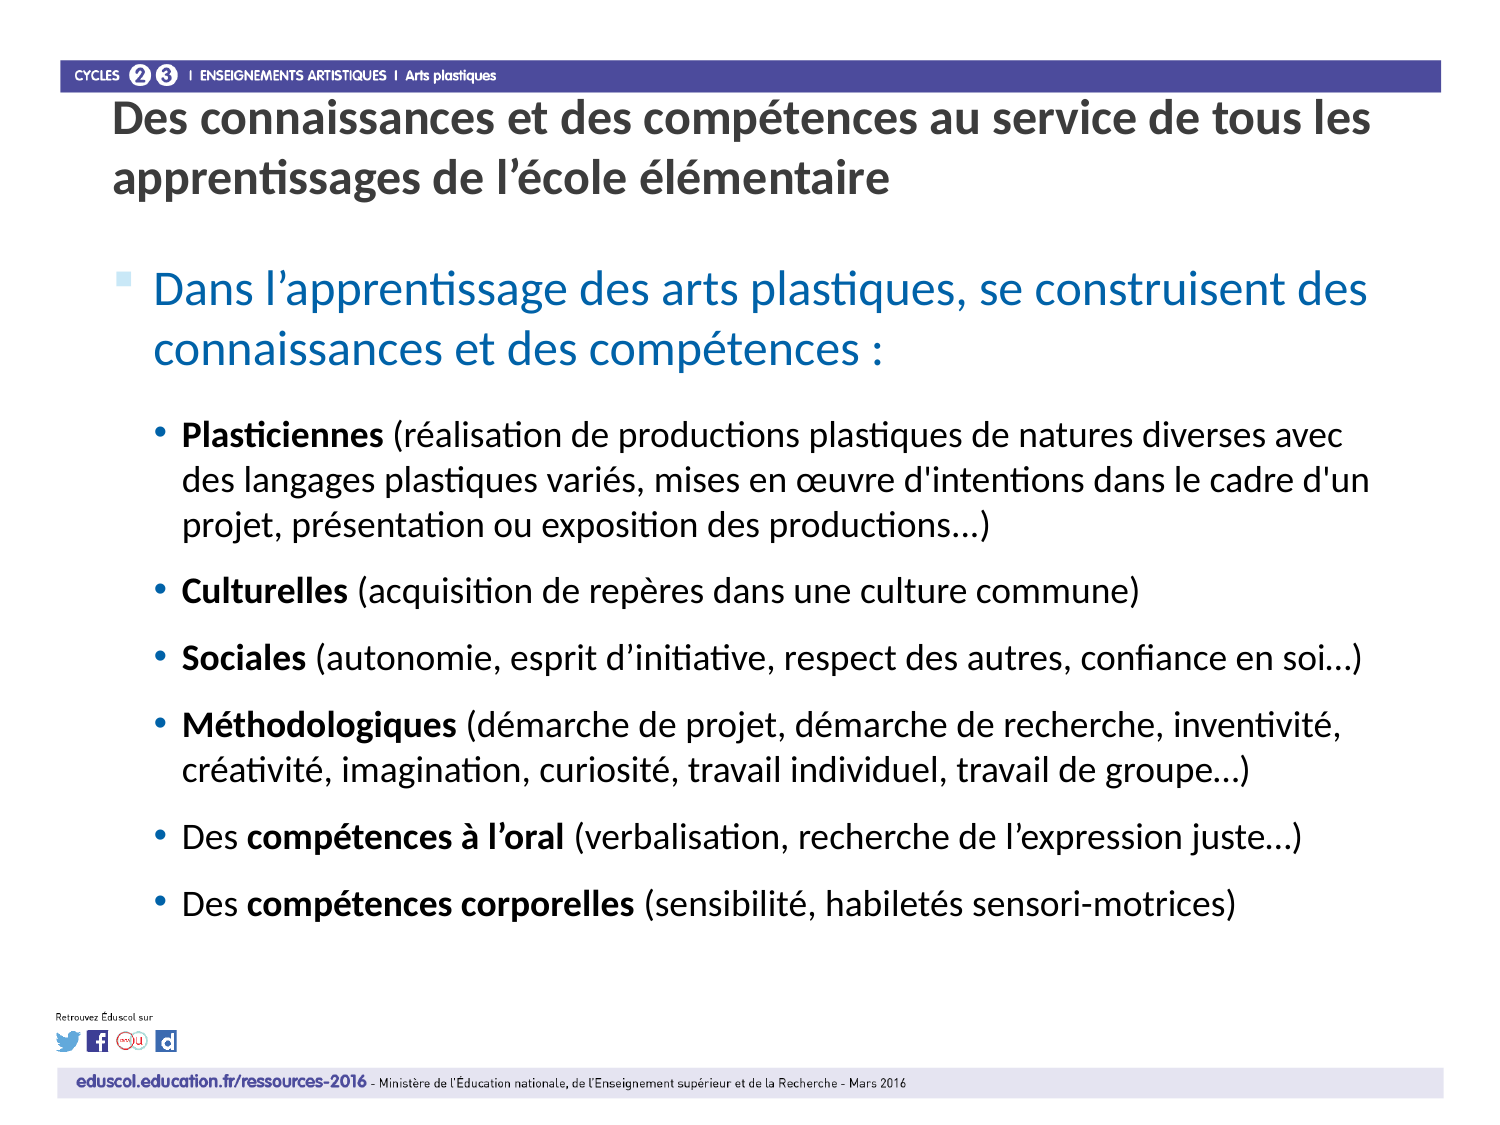

# Des connaissances et des compétences au service de tous les apprentissages de l’école élémentaire
Dans l’apprentissage des arts plastiques, se construisent des connaissances et des compétences :
Plasticiennes (réalisation de productions plastiques de natures diverses avec des langages plastiques variés, mises en œuvre d'intentions dans le cadre d'un projet, présentation ou exposition des productions...)
Culturelles (acquisition de repères dans une culture commune)
Sociales (autonomie, esprit d’initiative, respect des autres, confiance en soi…)
Méthodologiques (démarche de projet, démarche de recherche, inventivité, créativité, imagination, curiosité, travail individuel, travail de groupe…)
Des compétences à l’oral (verbalisation, recherche de l’expression juste…)
Des compétences corporelles (sensibilité, habiletés sensori-motrices)
Arts plastiques présentation